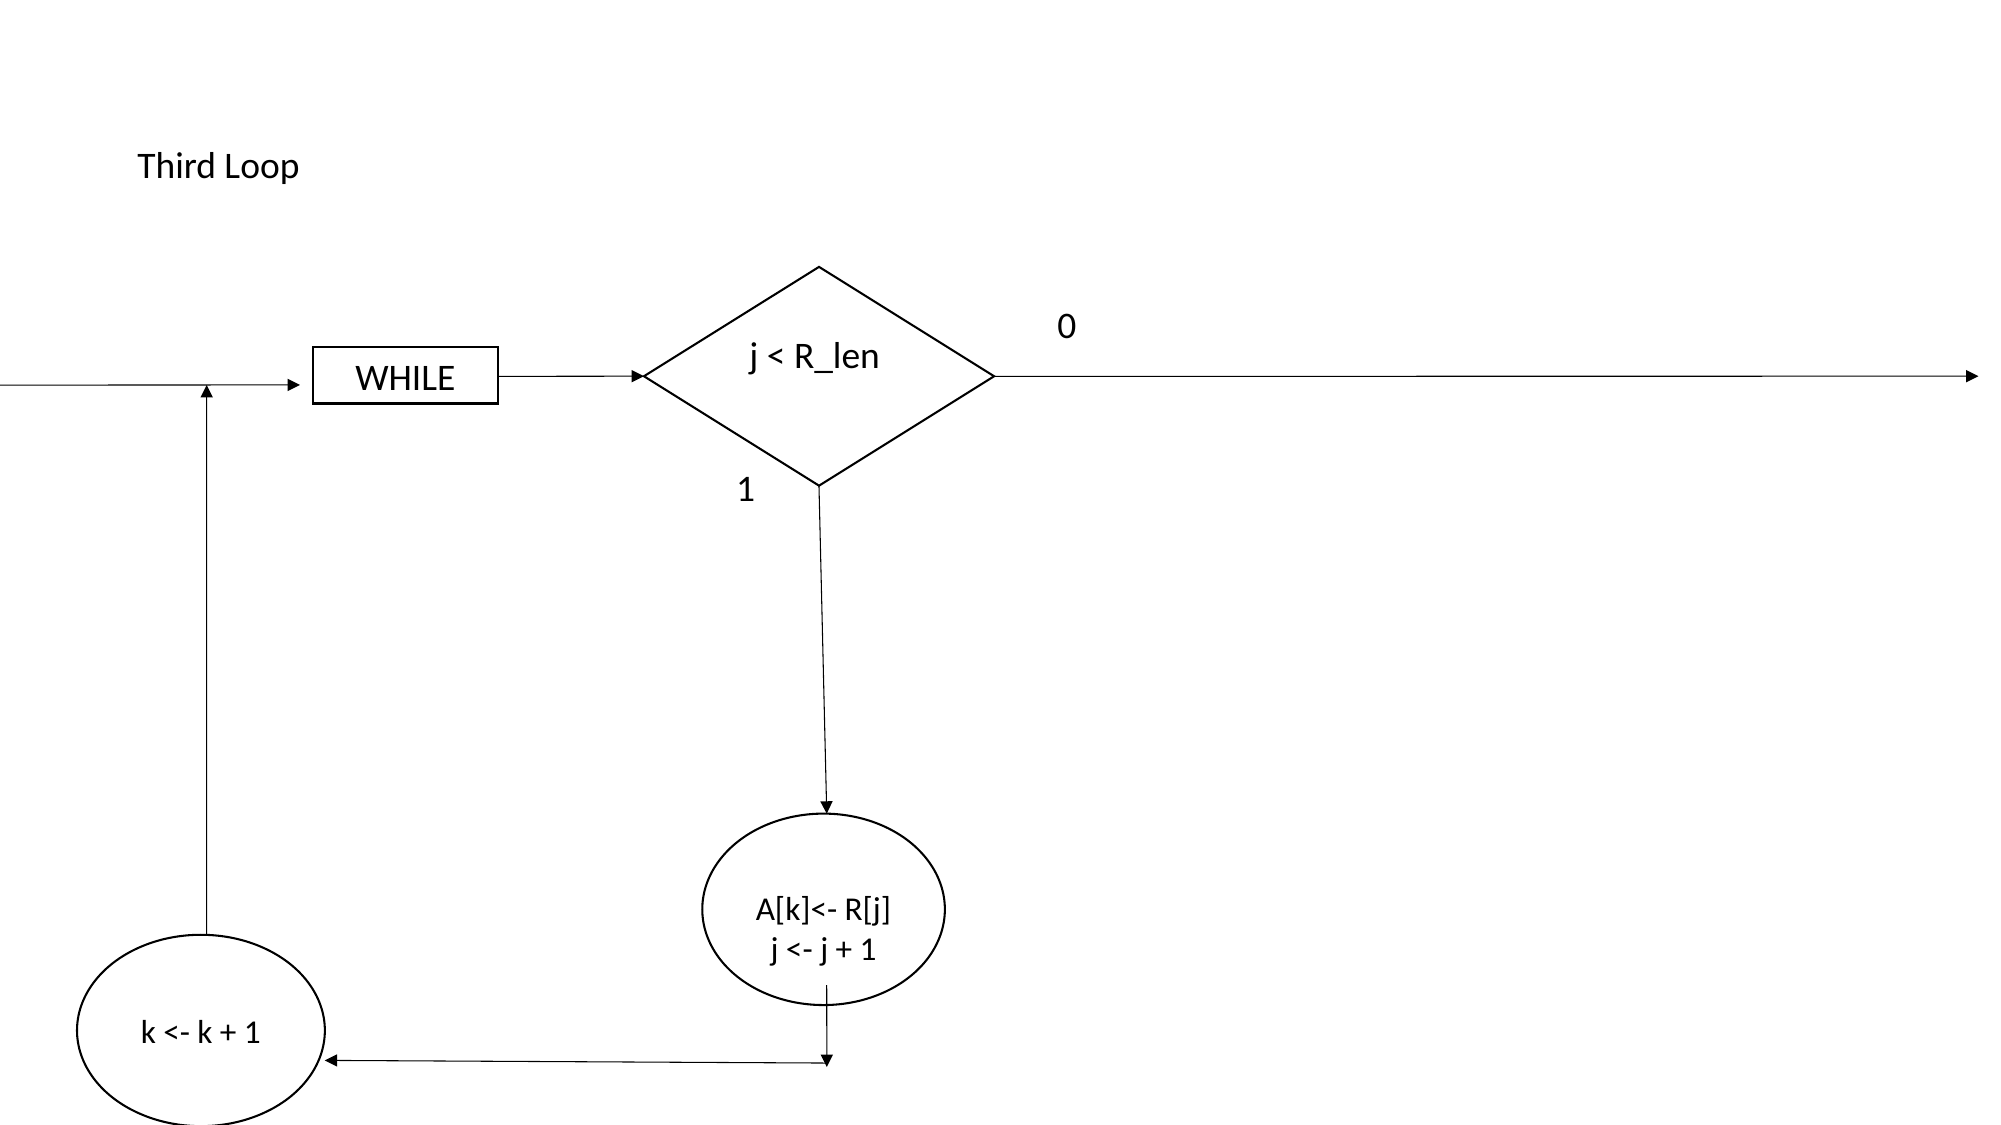

# Third Loop
j < R_len
0
WHILE
1
A[k]<- R[j]
j <- j + 1
k <- k + 1